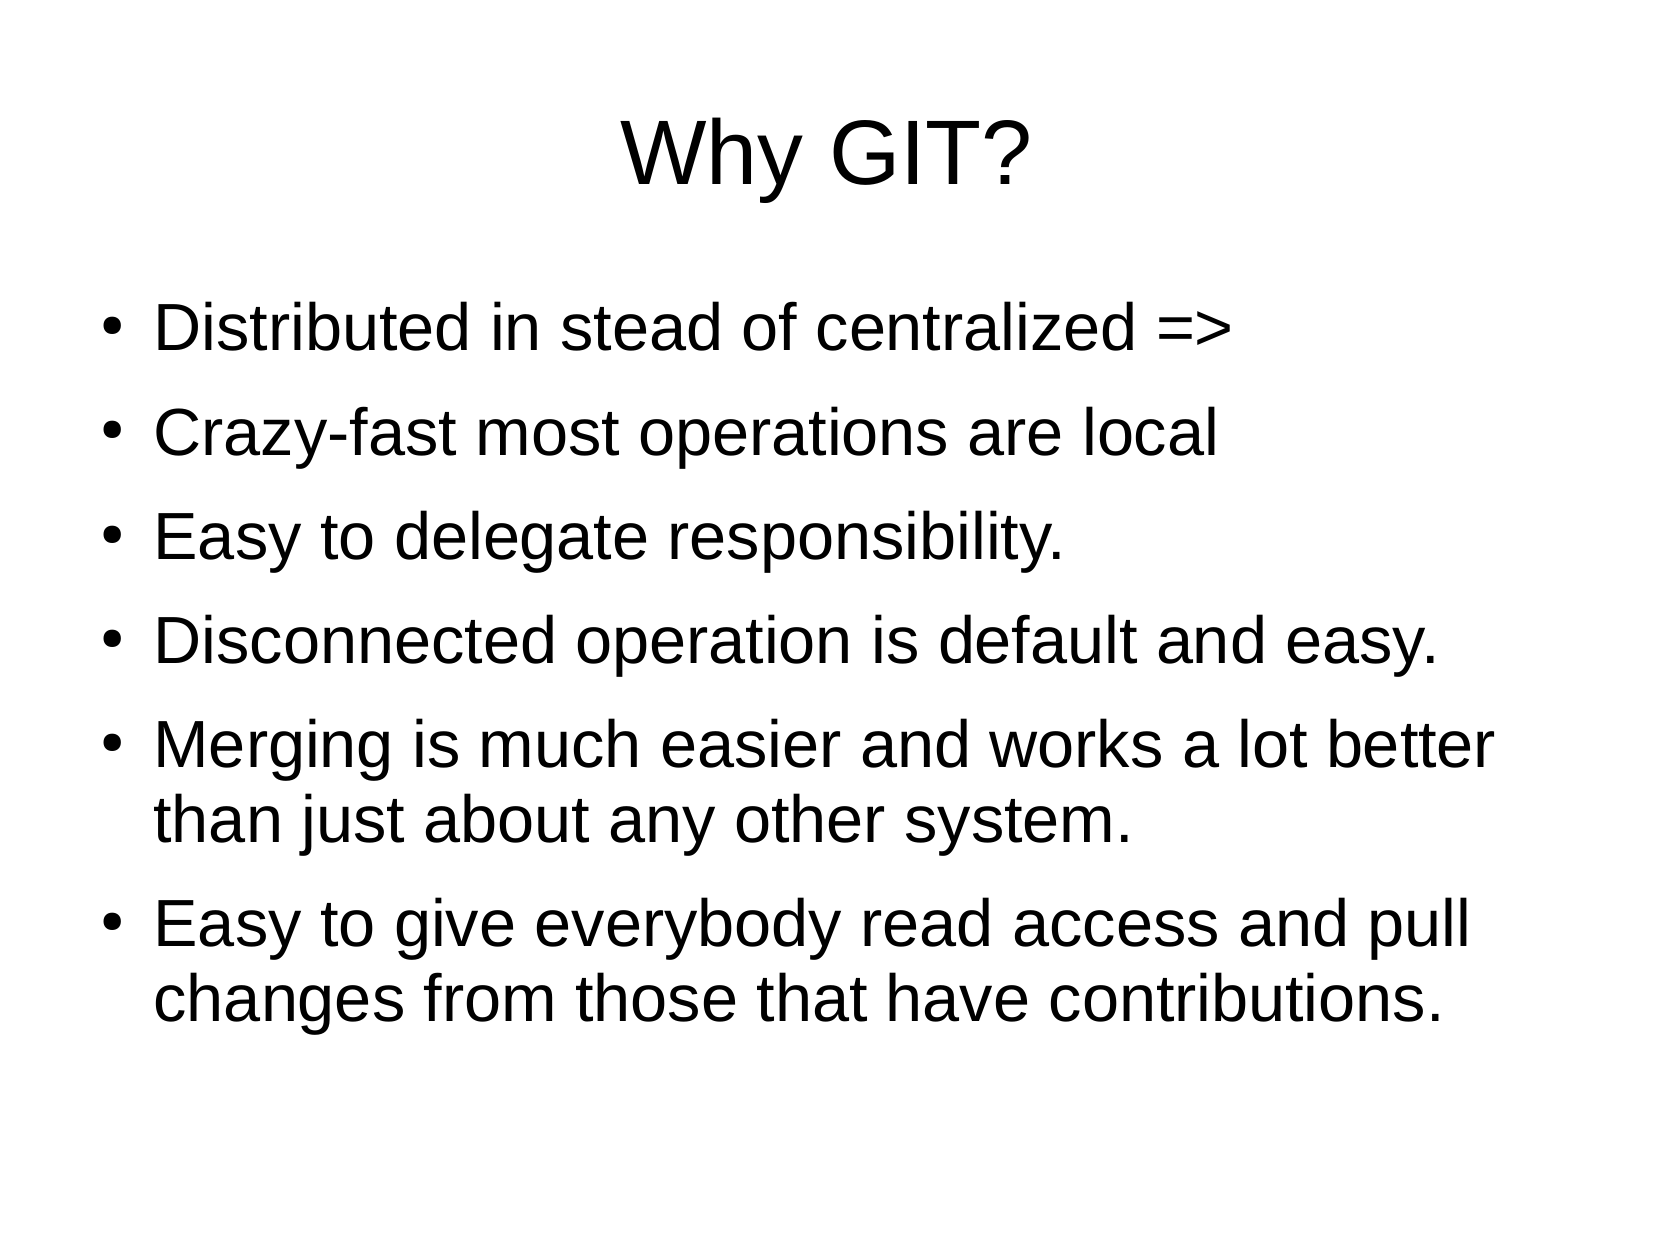

# Why GIT?
Distributed in stead of centralized =>
Crazy-fast most operations are local
Easy to delegate responsibility.
Disconnected operation is default and easy.
Merging is much easier and works a lot better than just about any other system.
Easy to give everybody read access and pull changes from those that have contributions.